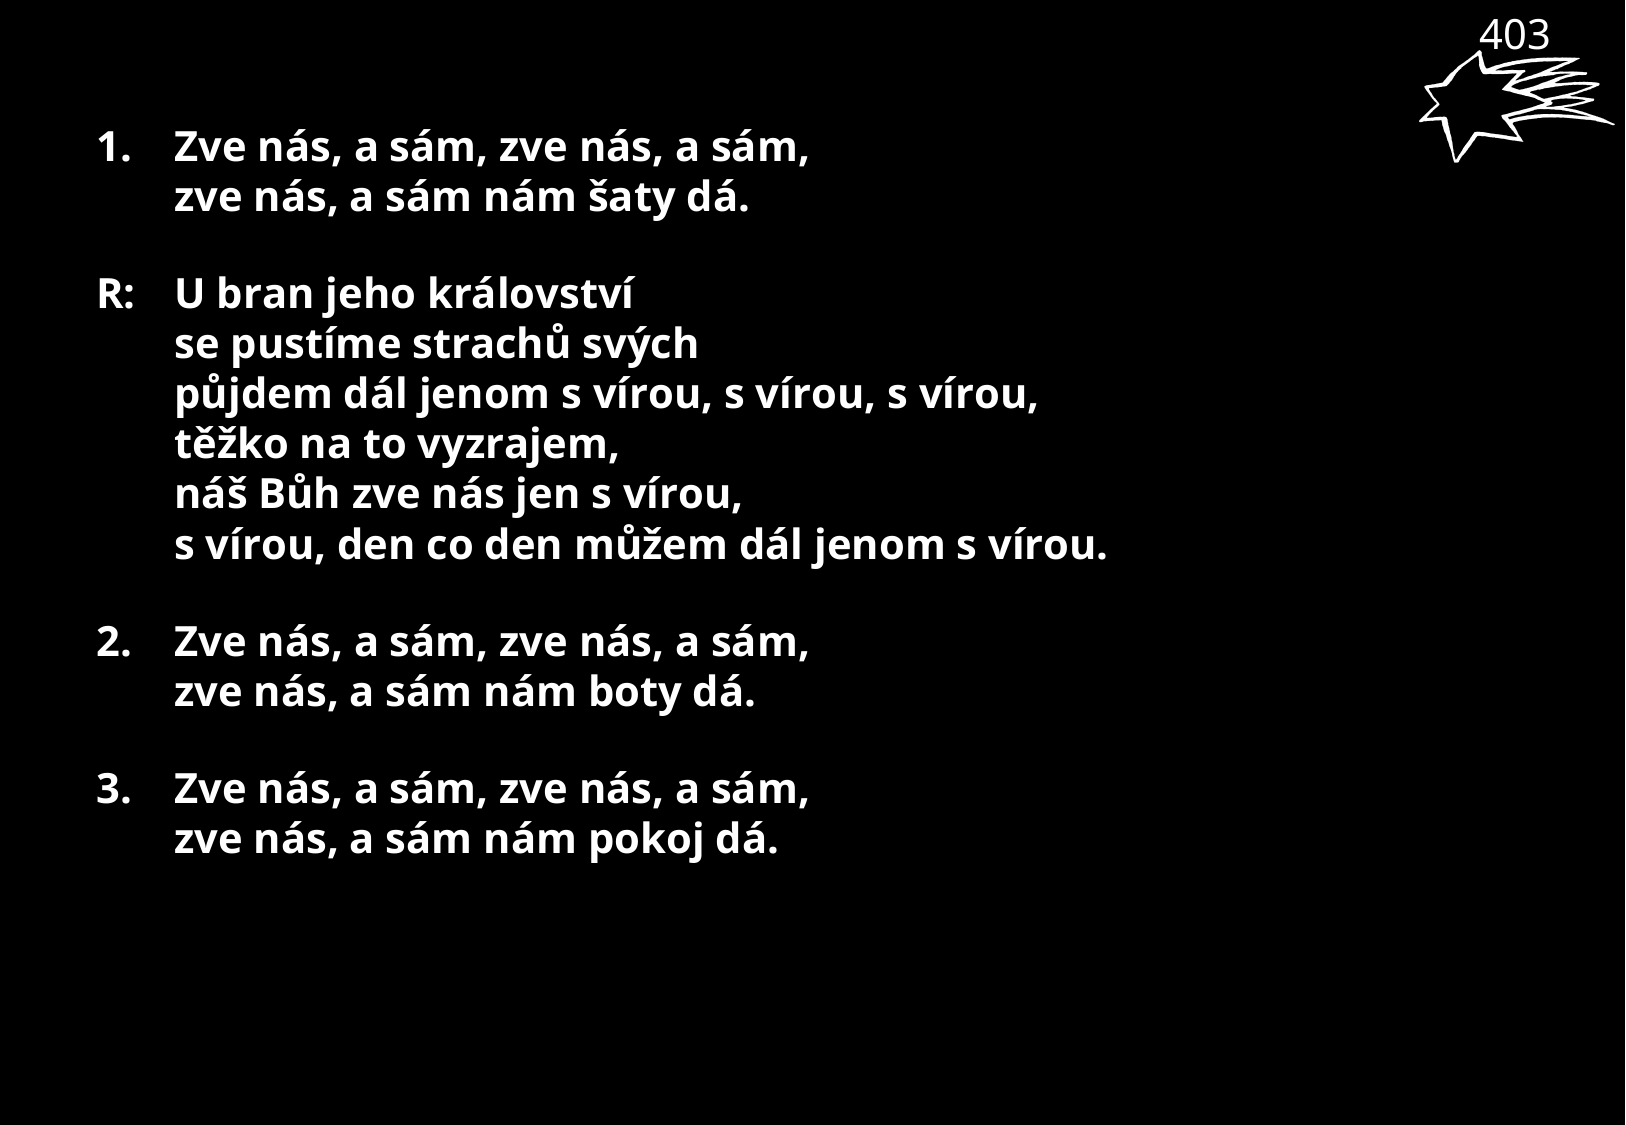

403
# 1. 	Zve nás, a sám, zve nás, a sám, zve nás, a sám nám šaty dá.
R: 	U bran jeho království
se pustíme strachů svých
půjdem dál jenom s vírou, s vírou, s vírou,
těžko na to vyzrajem,
náš Bůh zve nás jen s vírou,
s vírou, den co den můžem dál jenom s vírou.
2.	Zve nás, a sám, zve nás, a sám,
zve nás, a sám nám boty dá.
3.	Zve nás, a sám, zve nás, a sám,
zve nás, a sám nám pokoj dá.